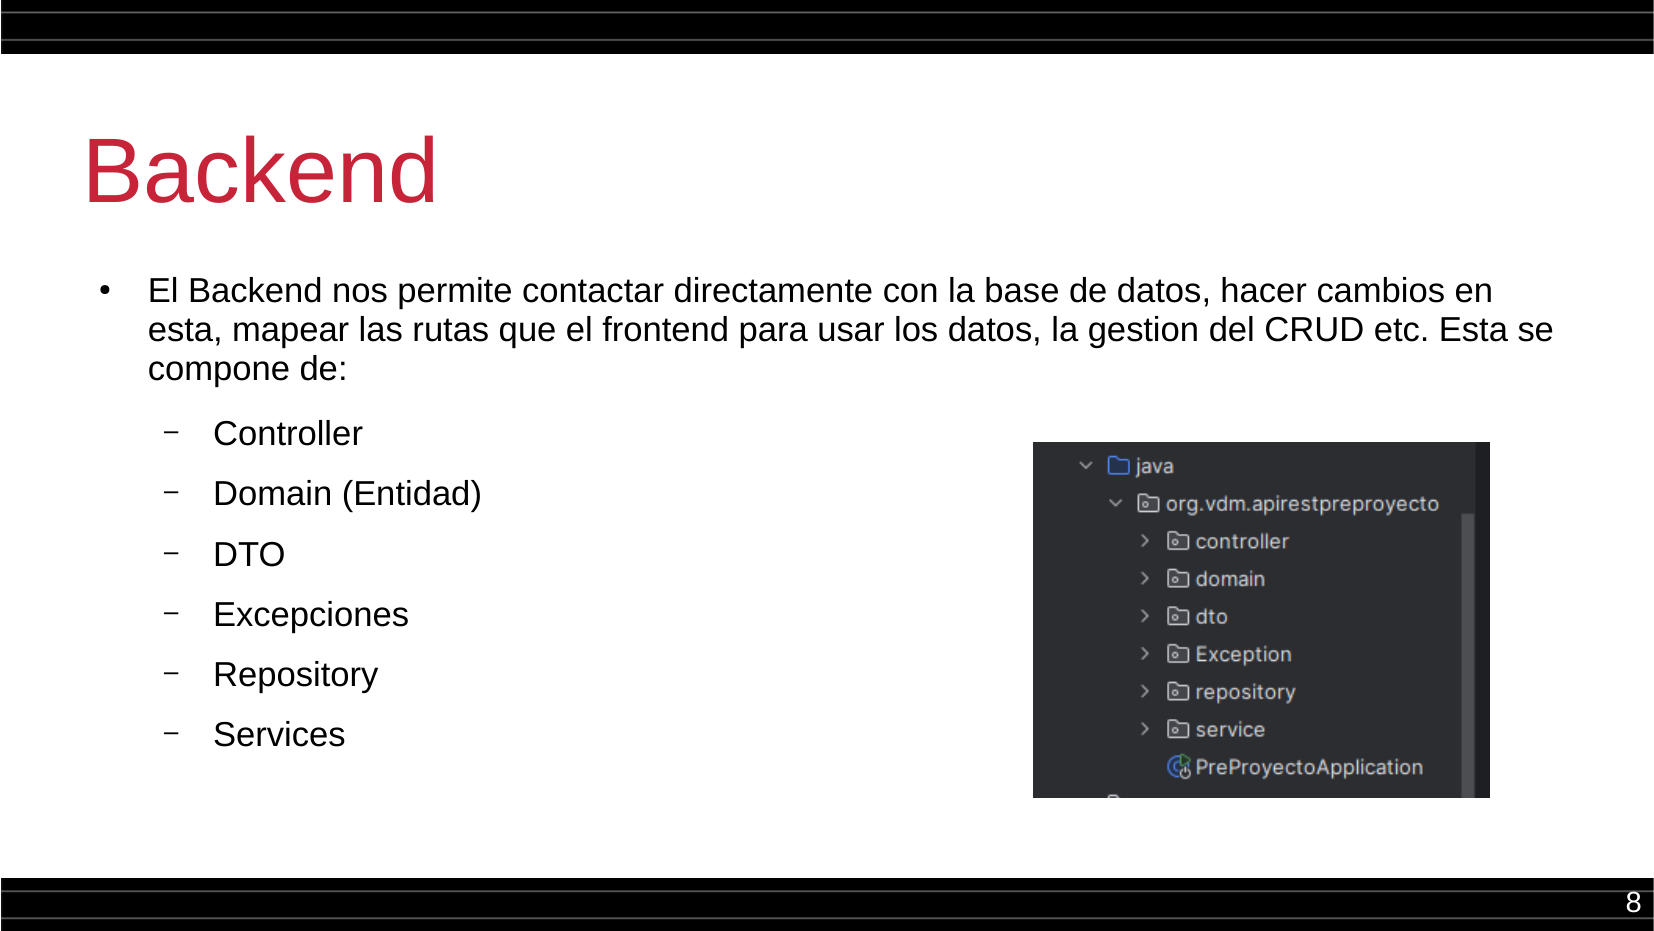

# Backend
El Backend nos permite contactar directamente con la base de datos, hacer cambios en esta, mapear las rutas que el frontend para usar los datos, la gestion del CRUD etc. Esta se compone de:
Controller
Domain (Entidad)
DTO
Excepciones
Repository
Services